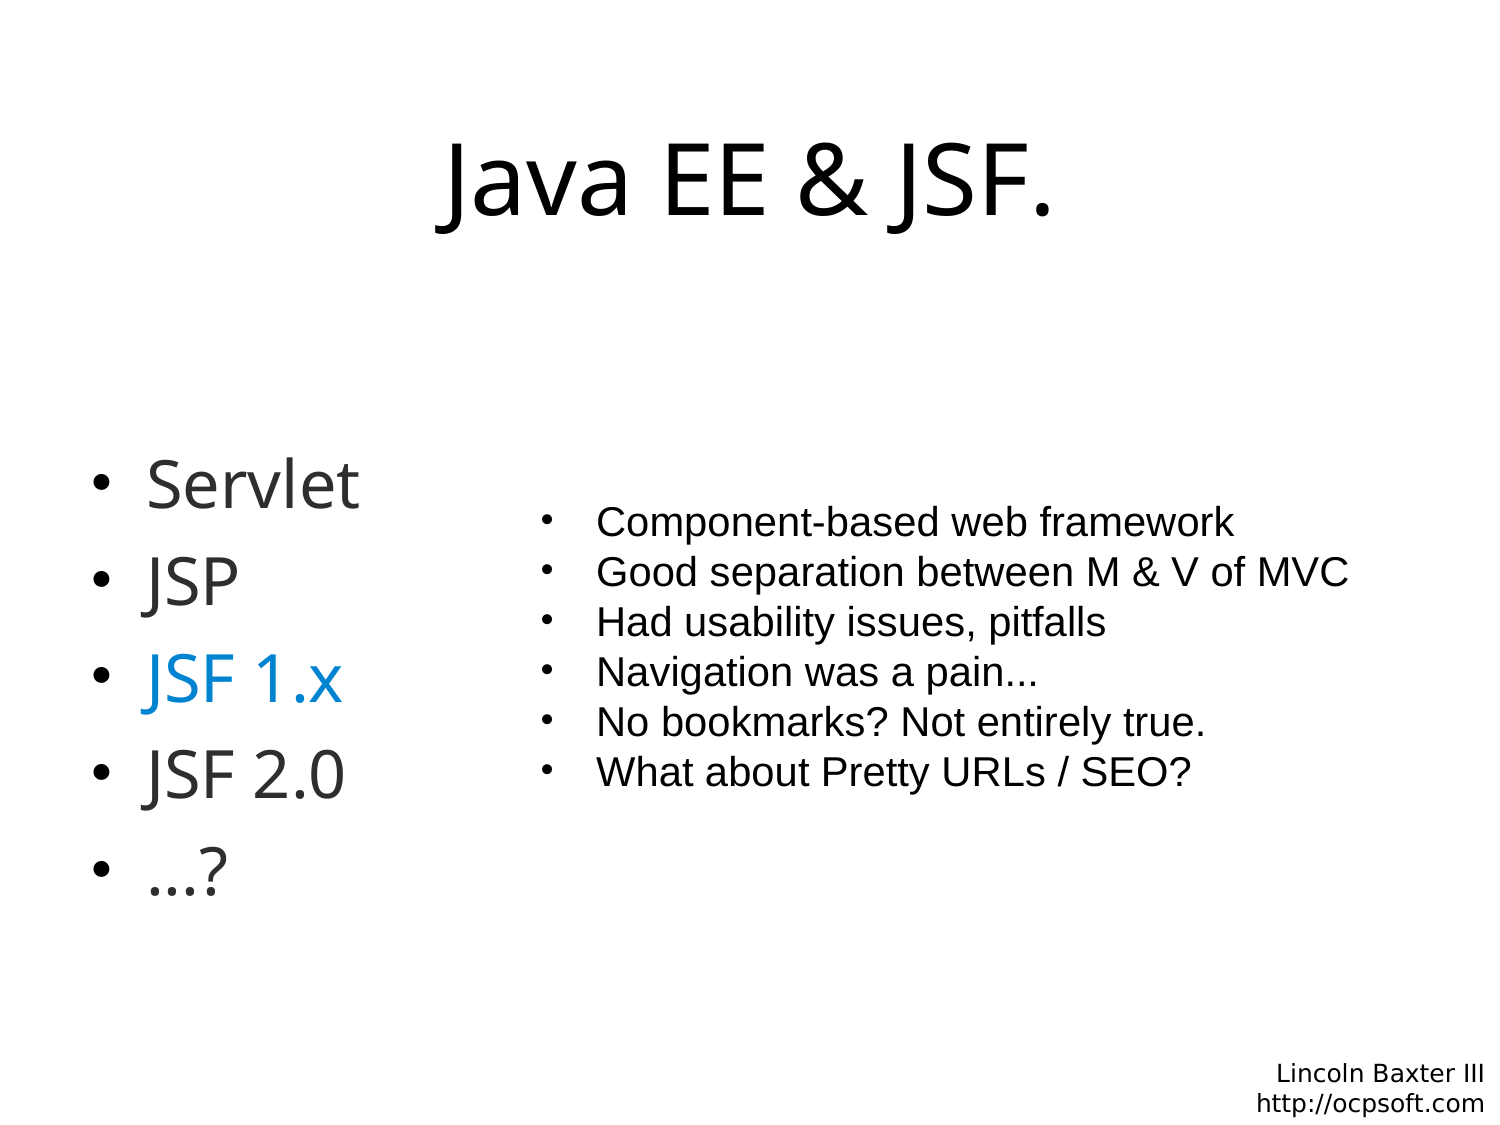

# Java EE & JSF.
Servlet
JSP
JSF 1.x
JSF 2.0
...?
Component-based web framework
Good separation between M & V of MVC
Had usability issues, pitfalls
Navigation was a pain...
No bookmarks? Not entirely true.
What about Pretty URLs / SEO?